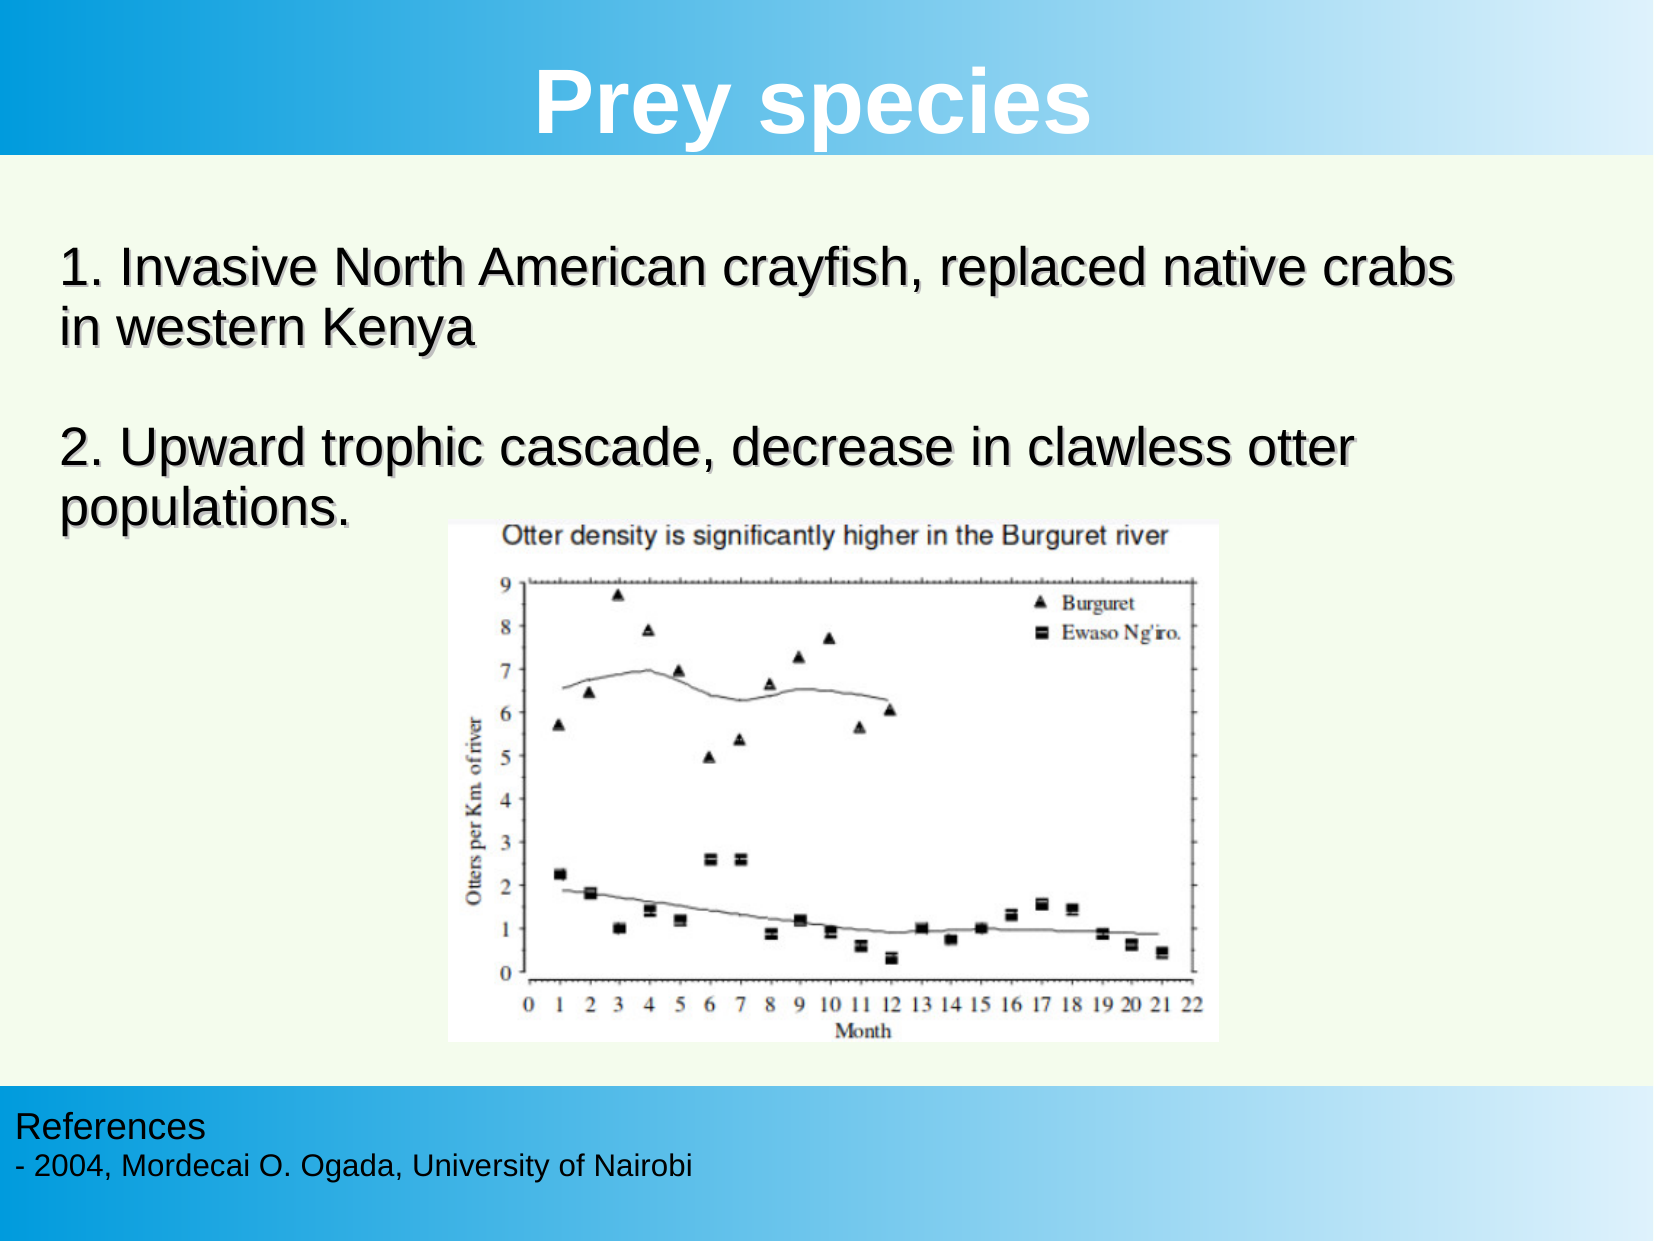

# Prey species
1. Invasive North American crayfish, replaced native crabs in western Kenya
2. Upward trophic cascade, decrease in clawless otter populations.
References
- 2004, Mordecai O. Ogada, University of Nairobi